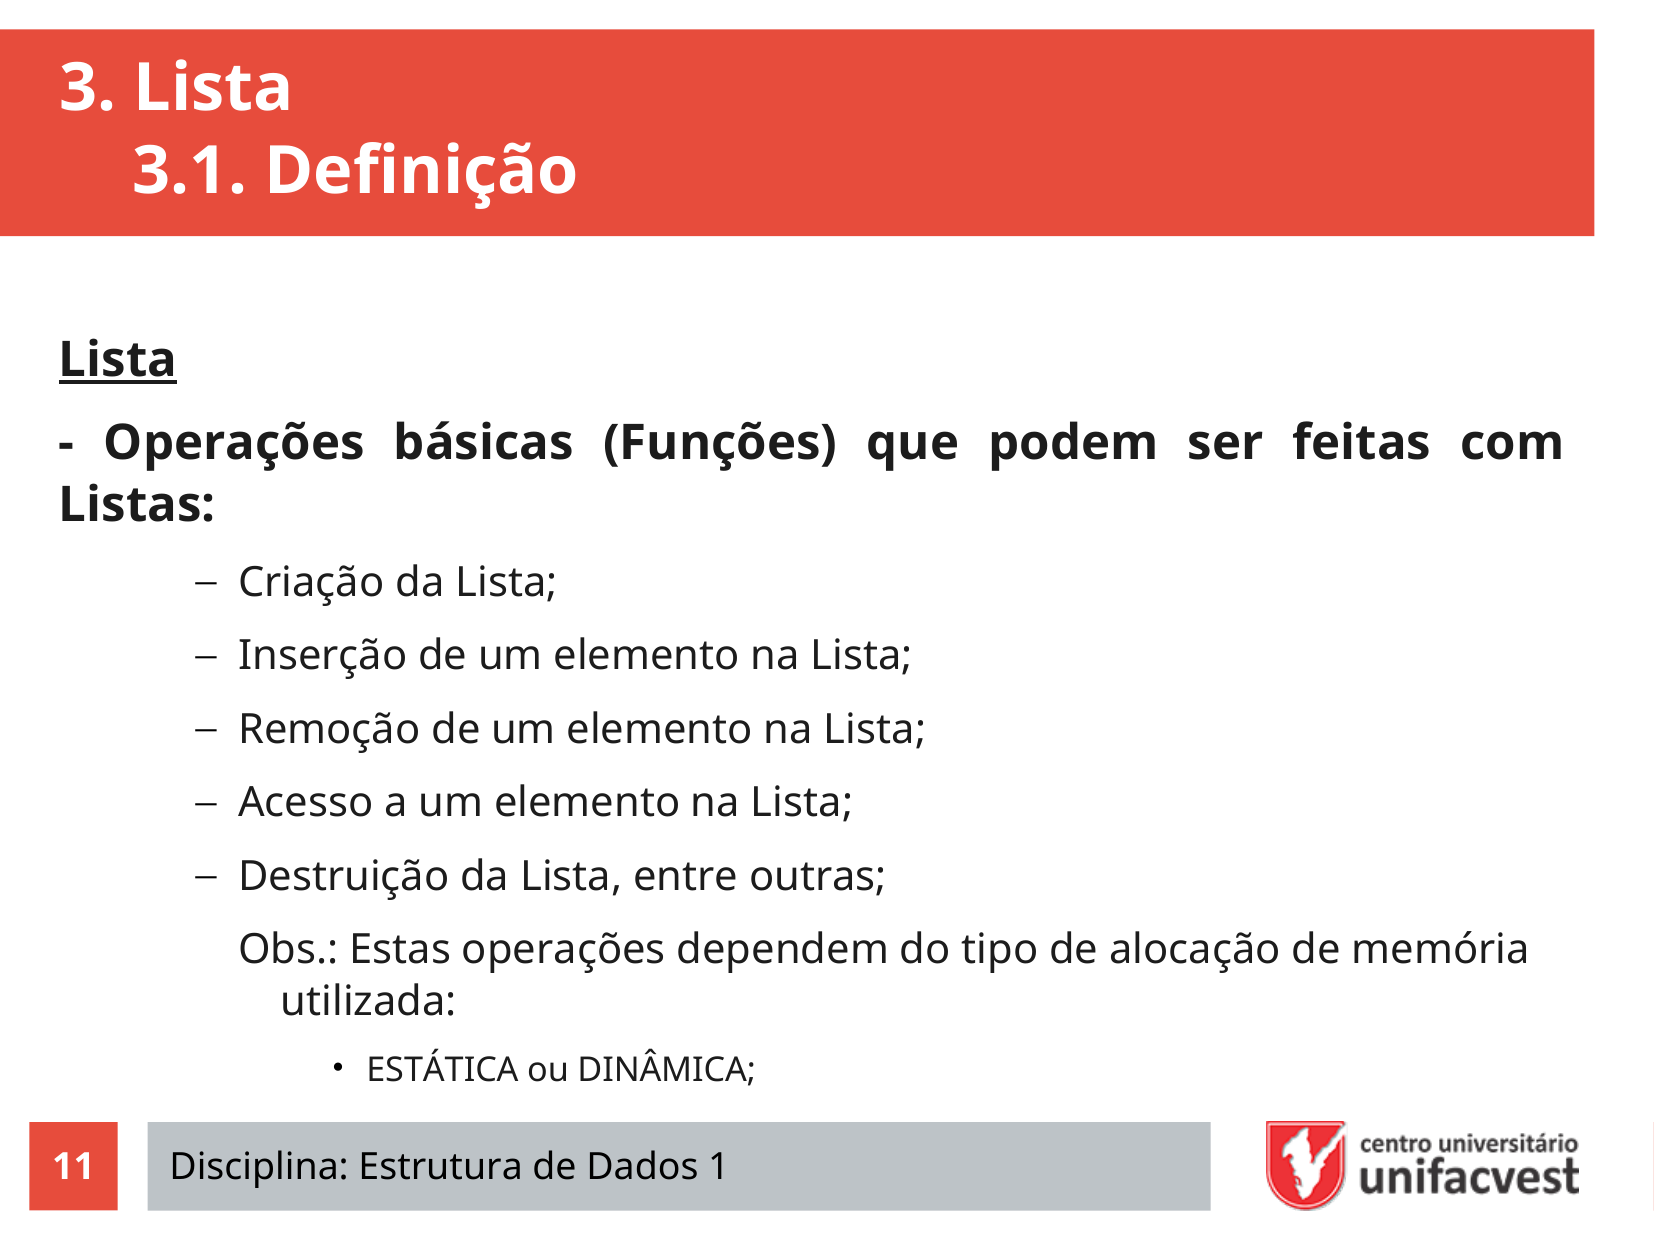

# 3. Lista 3.1. Definição
Lista
- Operações básicas (Funções) que podem ser feitas com Listas:
Criação da Lista;
Inserção de um elemento na Lista;
Remoção de um elemento na Lista;
Acesso a um elemento na Lista;
Destruição da Lista, entre outras;
Obs.: Estas operações dependem do tipo de alocação de memória utilizada:
ESTÁTICA ou DINÂMICA;
11
Disciplina: Estrutura de Dados 1